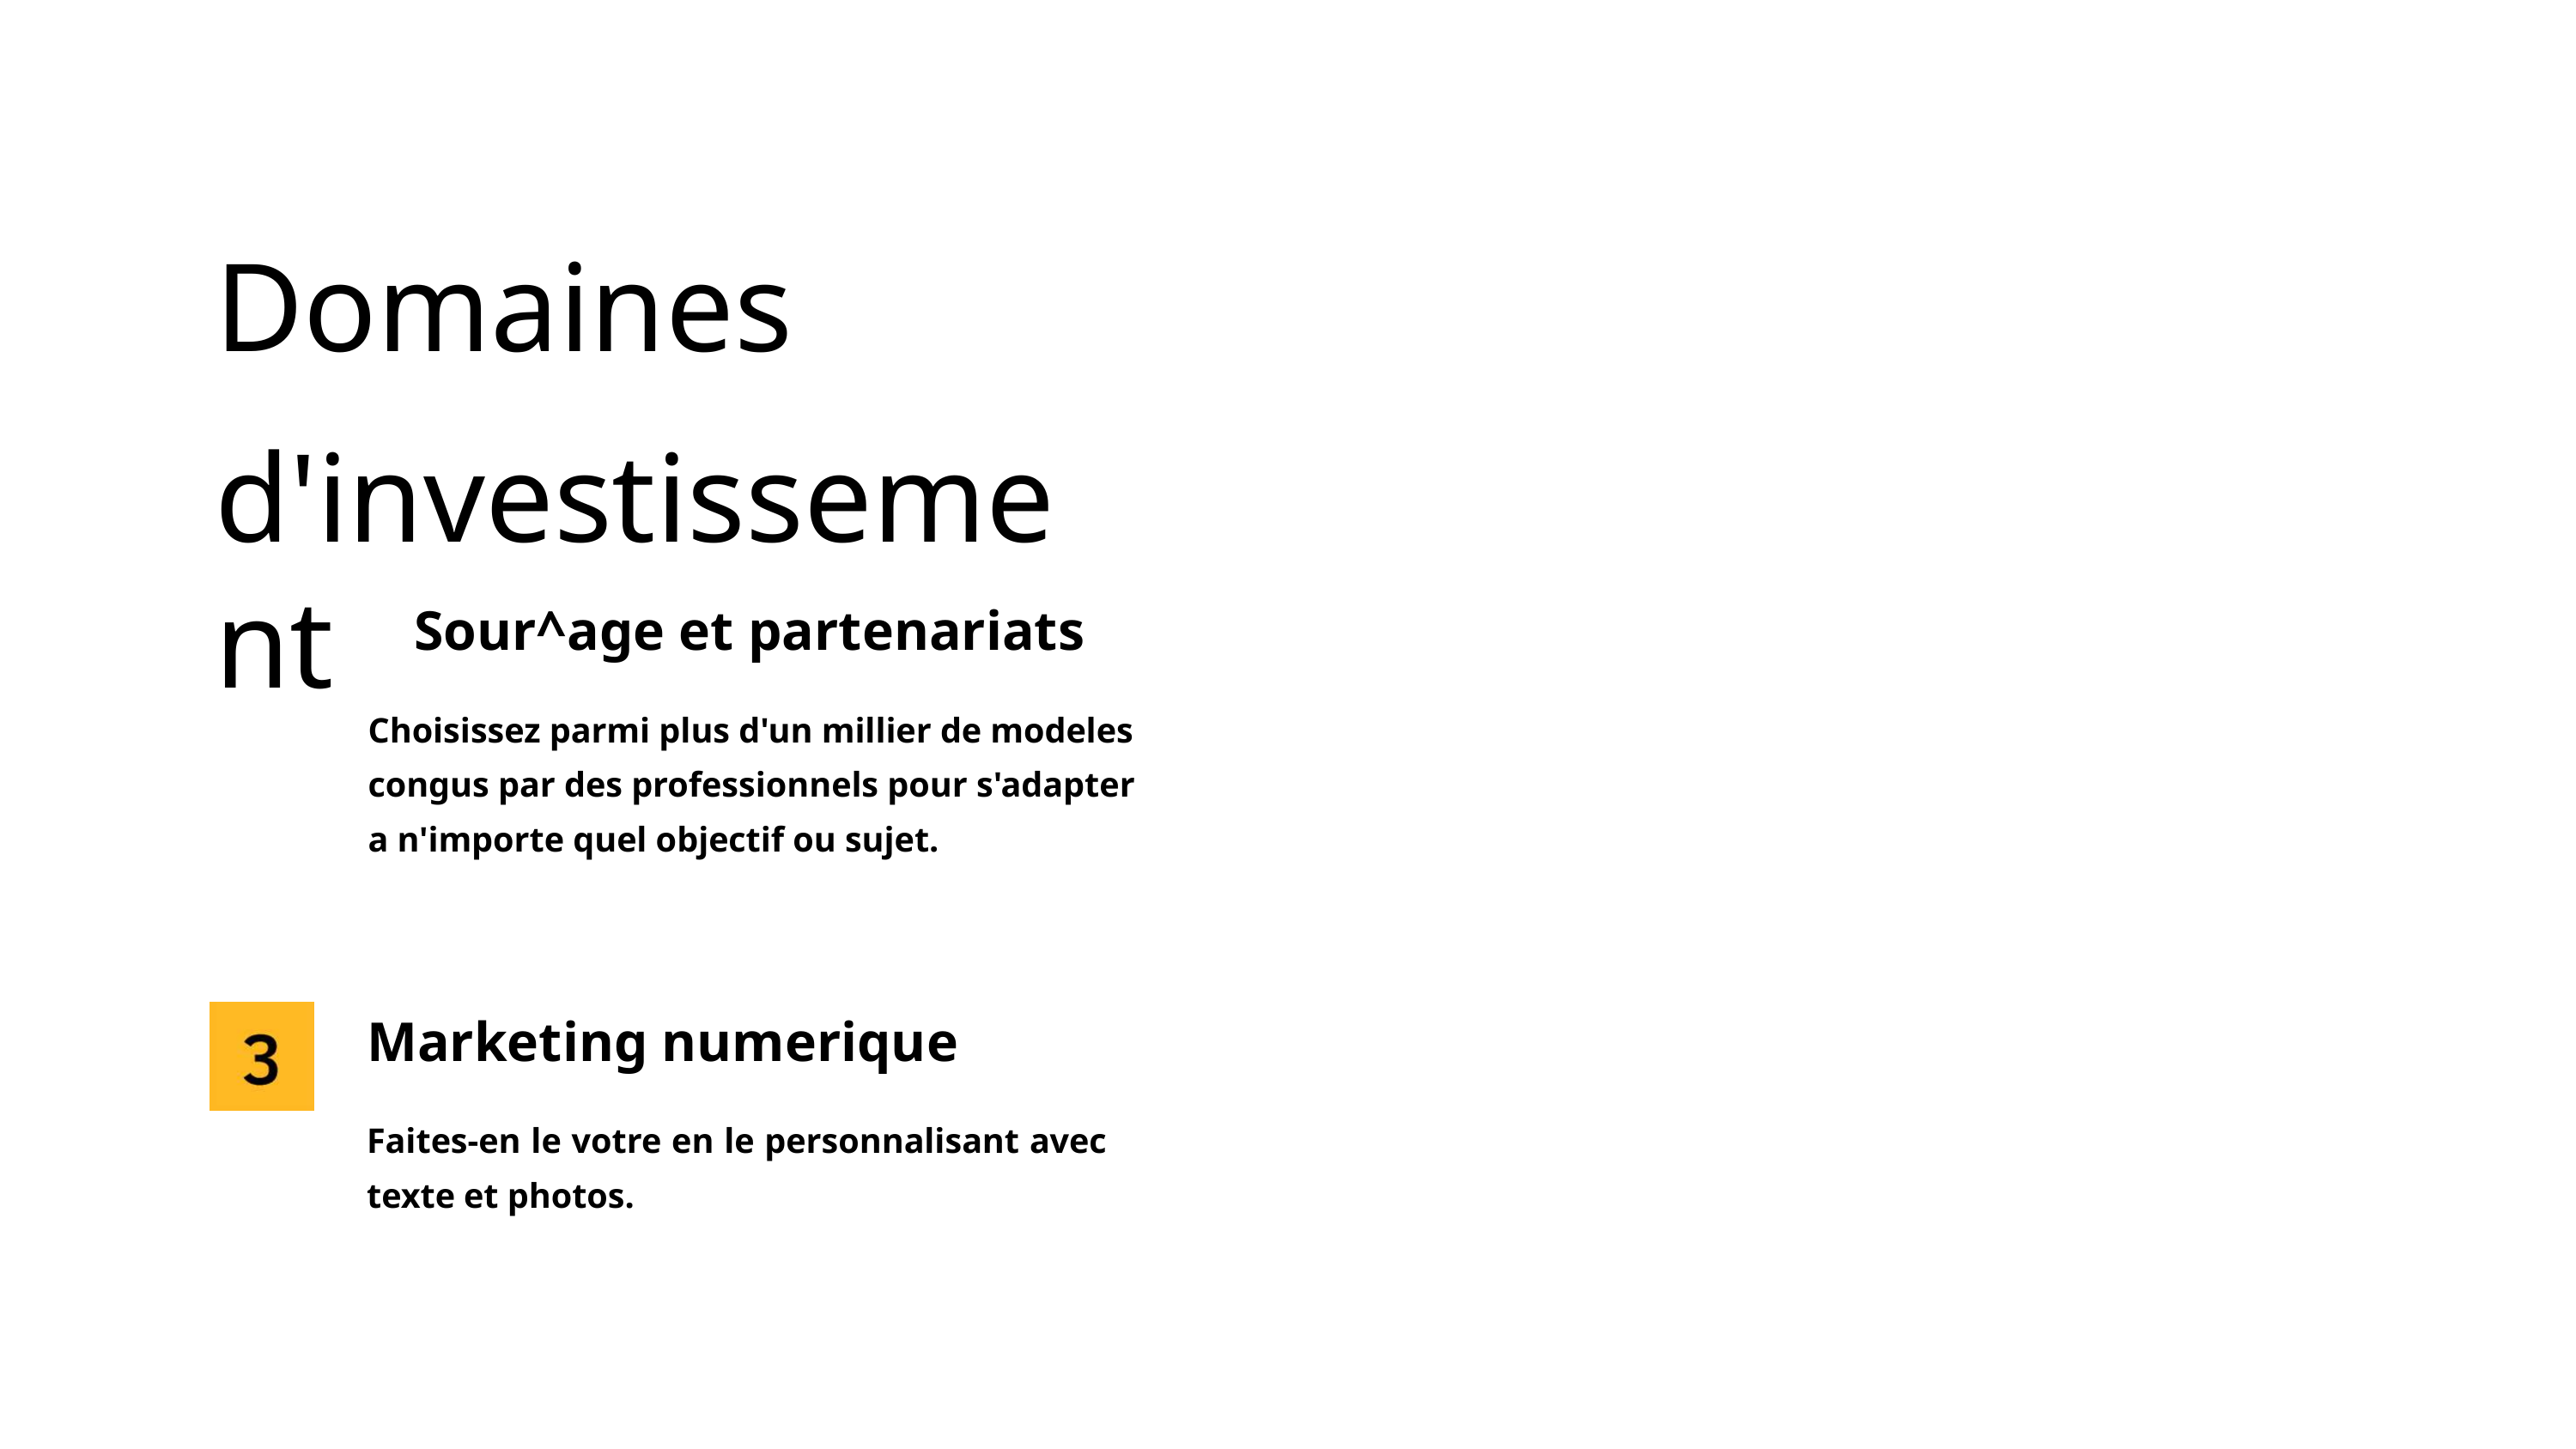

Domaines
d'investissement
Sour^age et partenariats
Choisissez parmi plus d'un millier de modeles congus par des professionnels pour s'adapter a n'importe quel objectif ou sujet.
Marketing numerique
Faites-en le votre en le personnalisant avec texte et photos.